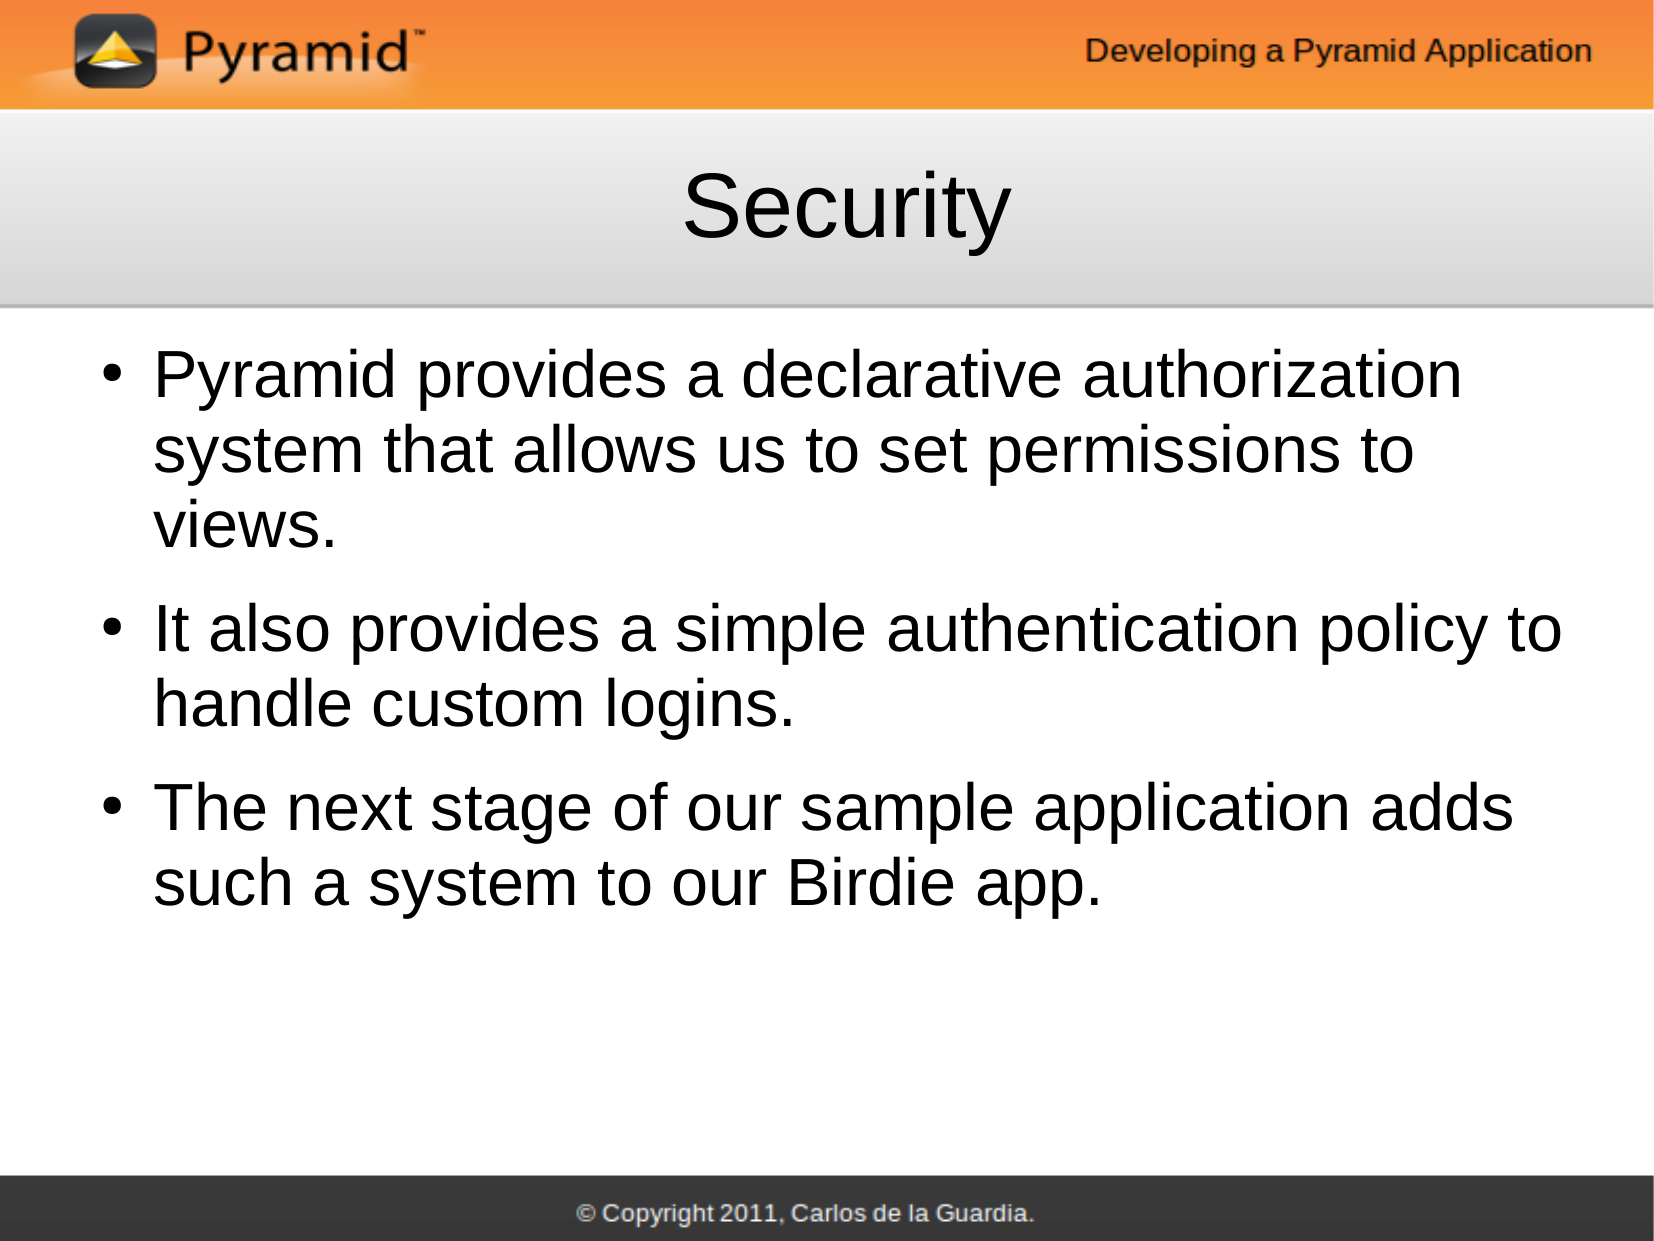

# Security
Pyramid provides a declarative authorization system that allows us to set permissions to views.
It also provides a simple authentication policy to handle custom logins.
The next stage of our sample application adds such a system to our Birdie app.